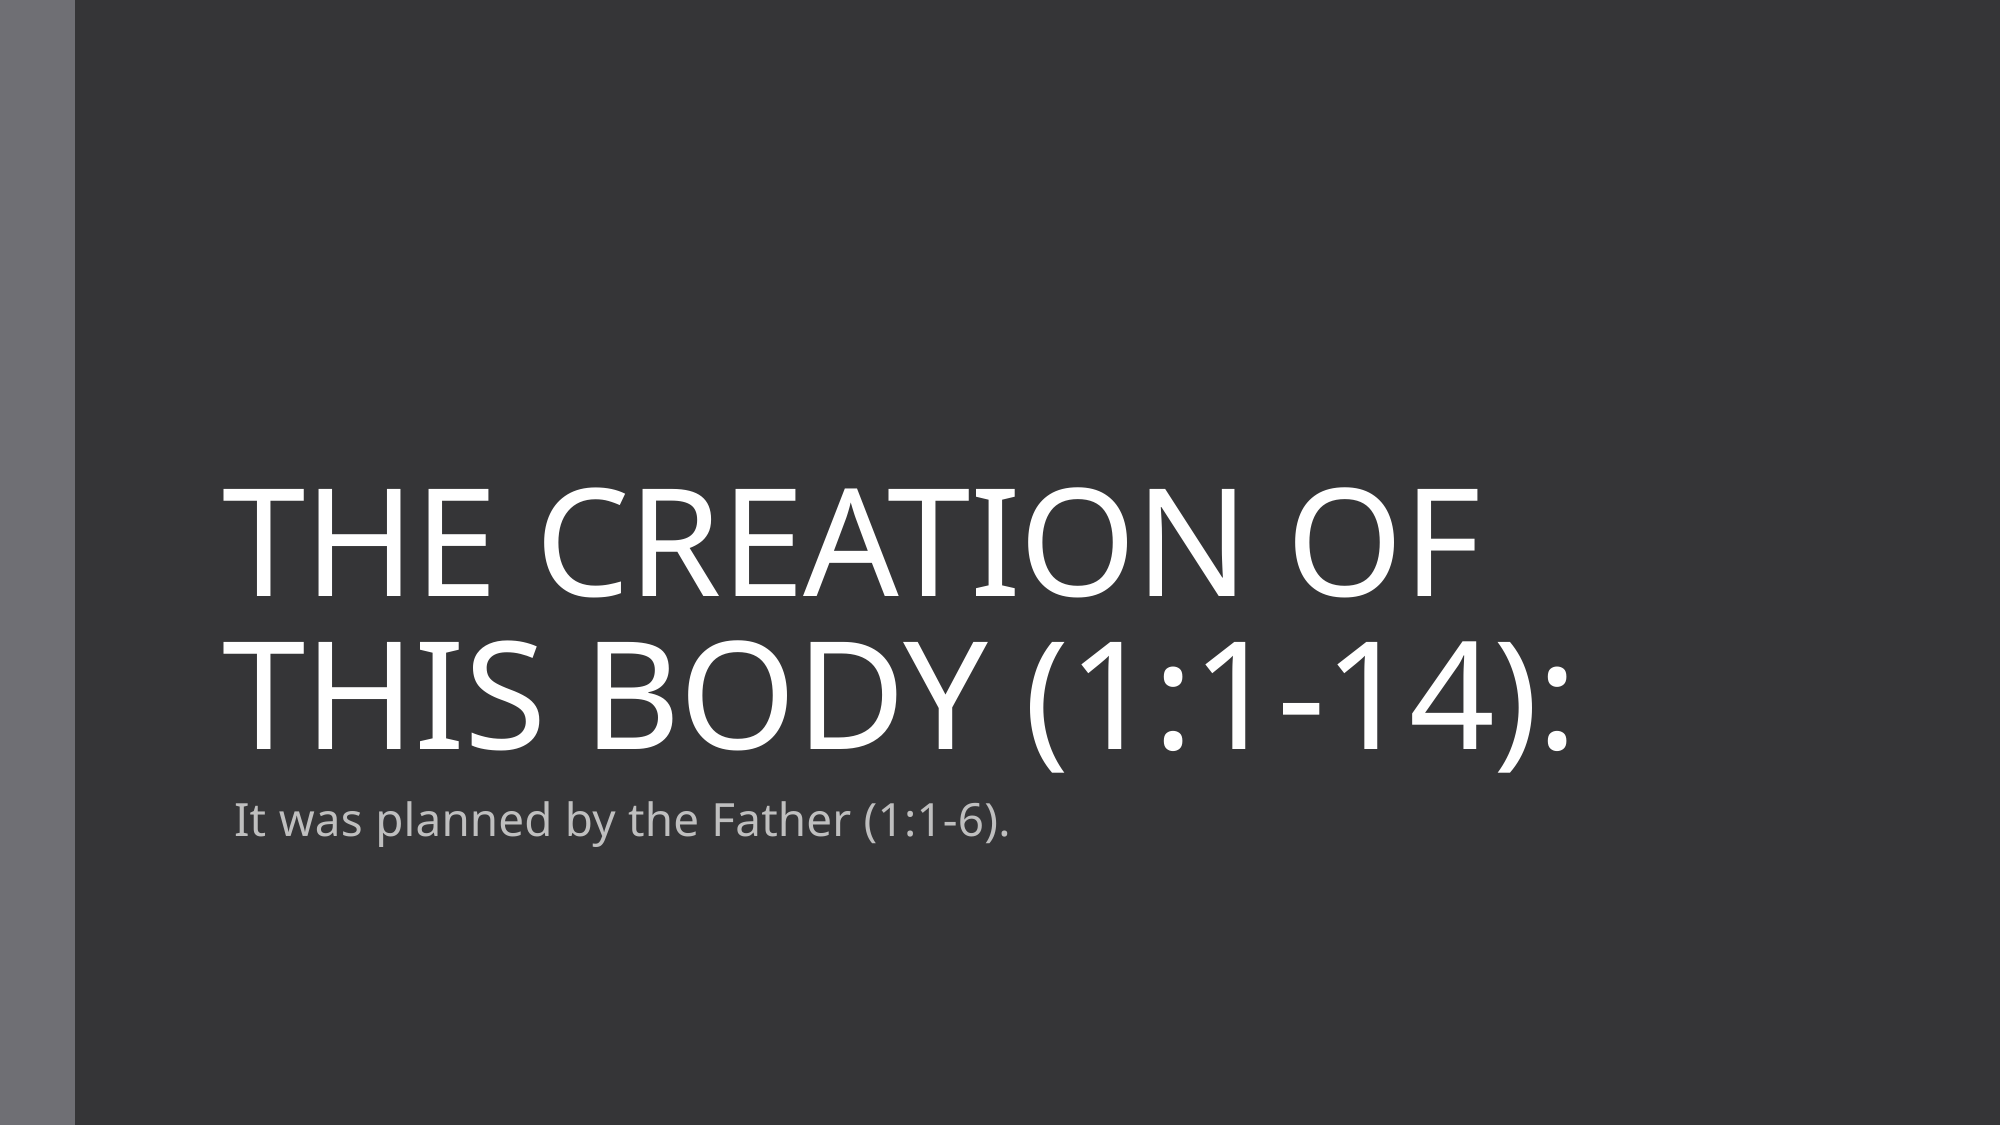

# THE CREATION OF THIS BODY (1:1-14):
 It was planned by the Father (1:1-6).